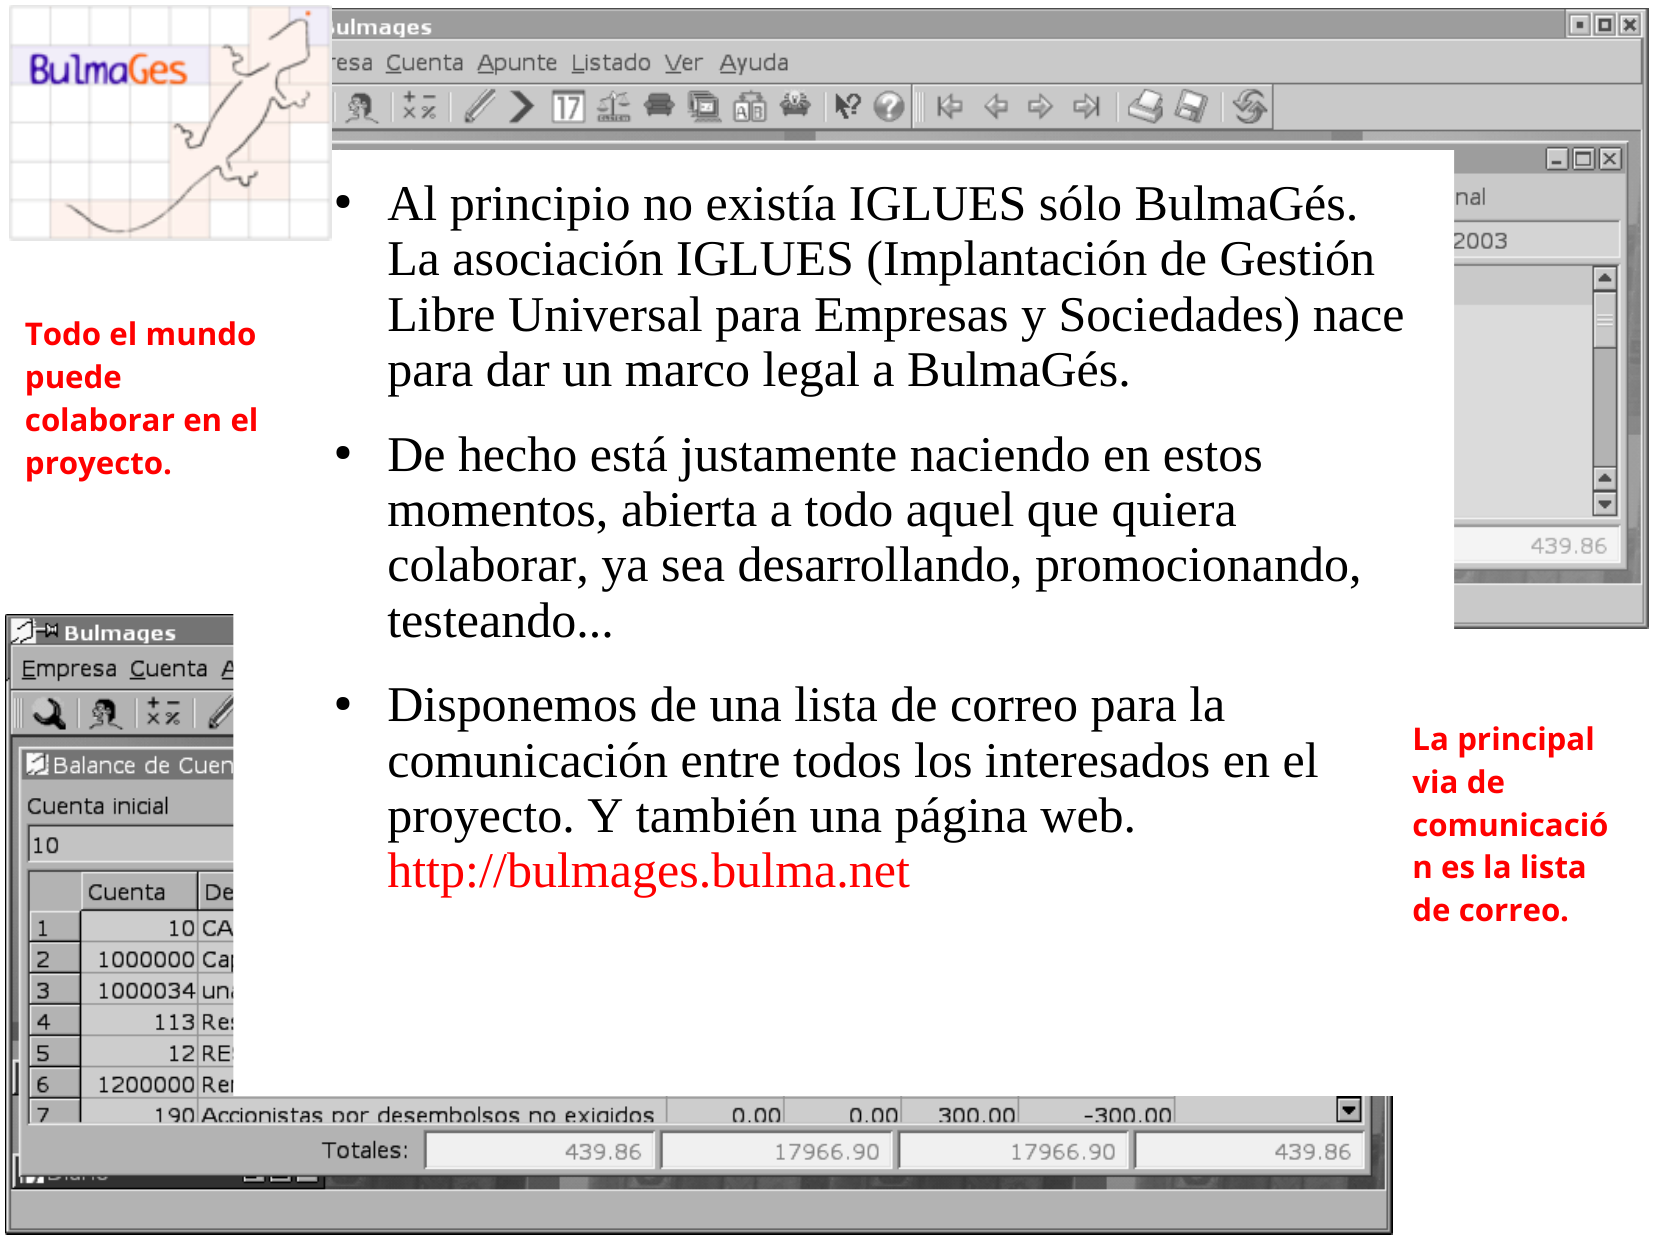

# Presentación
Al principio no existía IGLUES sólo BulmaGés. La asociación IGLUES (Implantación de Gestión Libre Universal para Empresas y Sociedades) nace para dar un marco legal a BulmaGés.
De hecho está justamente naciendo en estos momentos, abierta a todo aquel que quiera colaborar, ya sea desarrollando, promocionando, testeando...
Disponemos de una lista de correo para la comunicación entre todos los interesados en el proyecto. Y también una página web. http://bulmages.bulma.net
Todo el mundo puede colaborar en el proyecto.
La principal via de comunicación es la lista de correo.